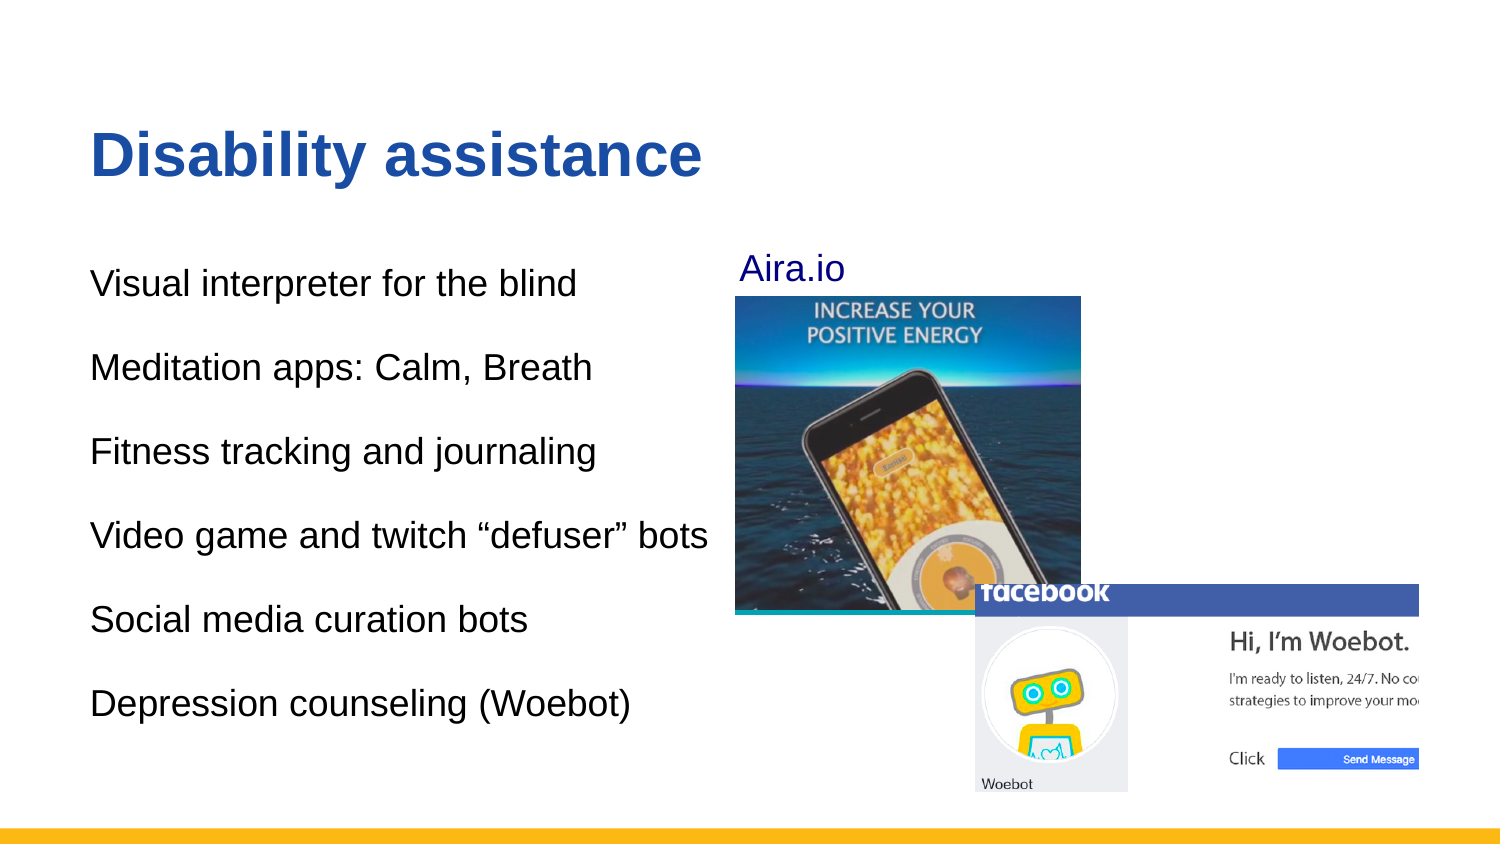

# Disability assistance
Aira.io
Visual interpreter for the blind
Meditation apps: Calm, Breath
Fitness tracking and journaling
Video game and twitch “defuser” bots
Social media curation bots
Depression counseling (Woebot)